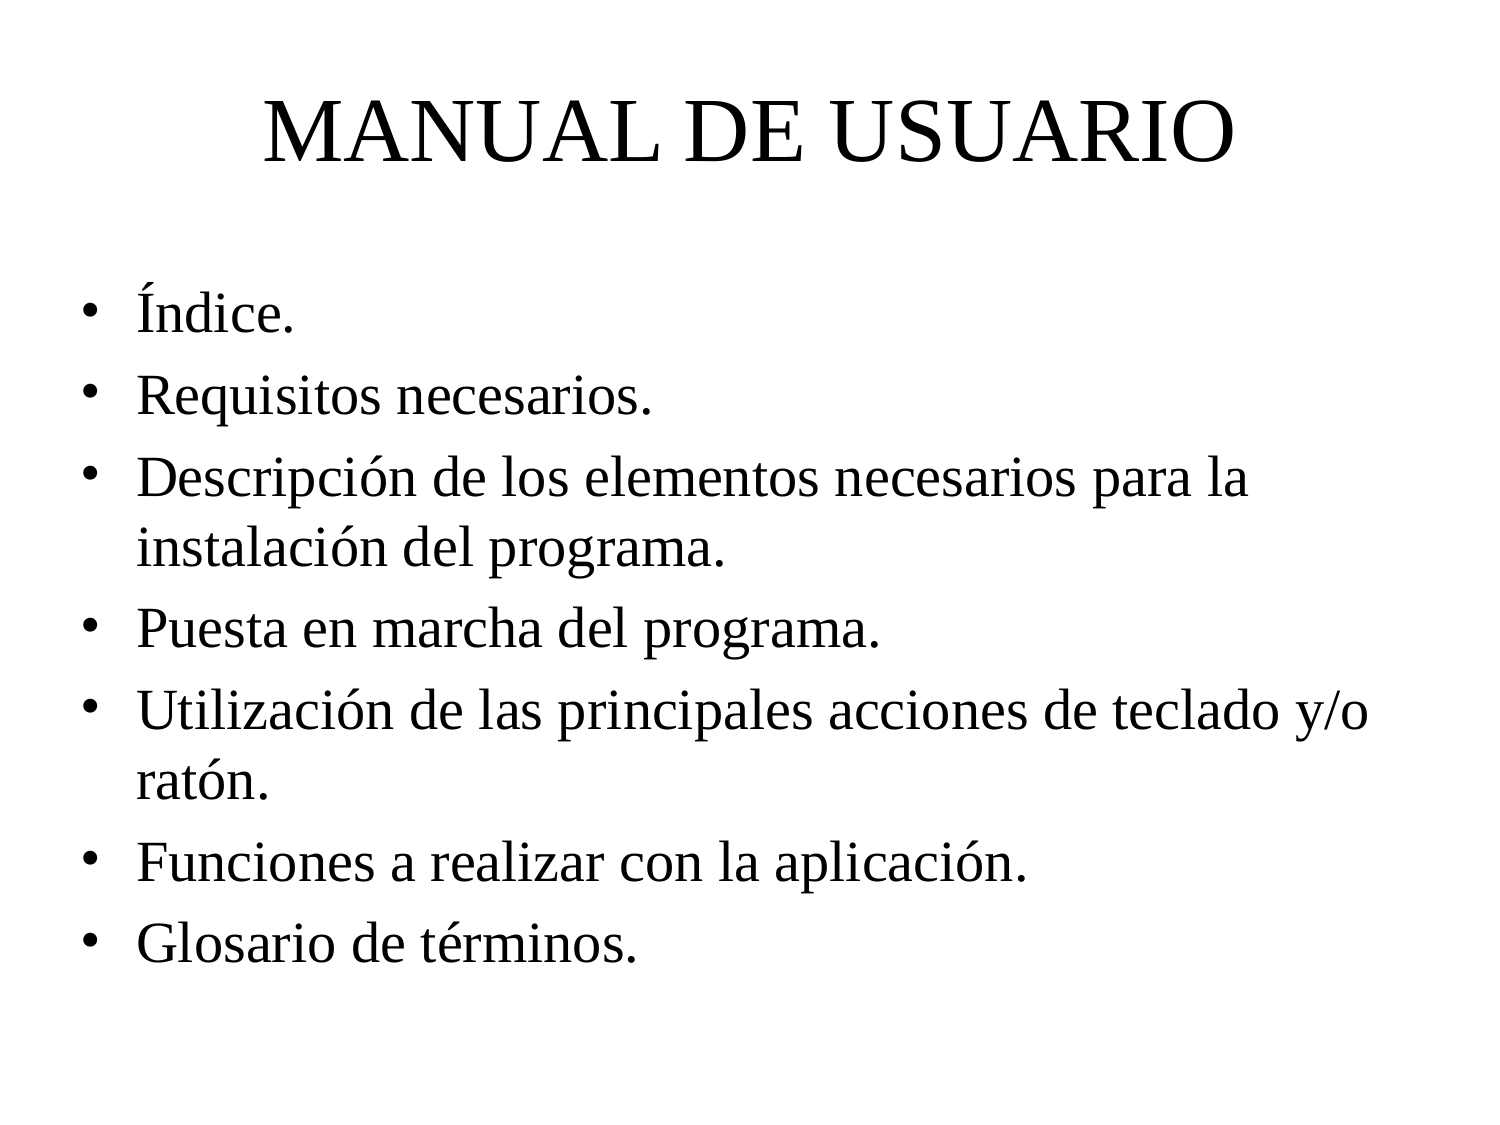

# MANUAL DE USUARIO
Índice.
Requisitos necesarios.
Descripción de los elementos necesarios para la instalación del programa.
Puesta en marcha del programa.
Utilización de las principales acciones de teclado y/o ratón.
Funciones a realizar con la aplicación.
Glosario de términos.